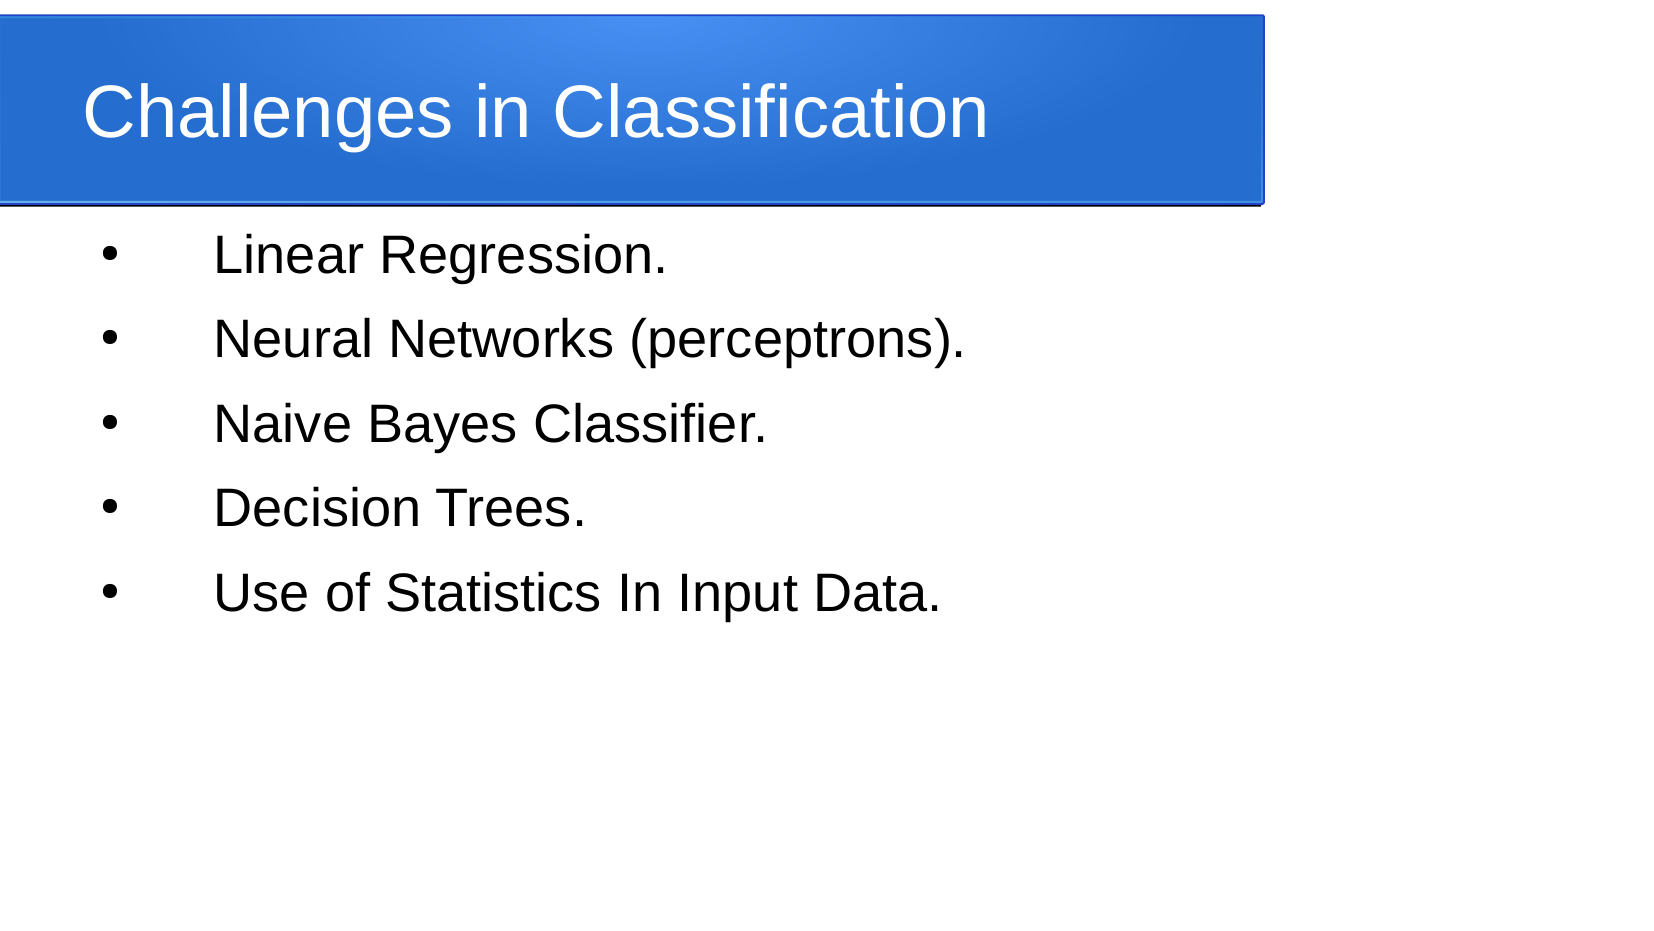

# Challenges in Classification
 Linear Regression.
 Neural Networks (perceptrons).
 Naive Bayes Classifier.
 Decision Trees.
 Use of Statistics In Input Data.